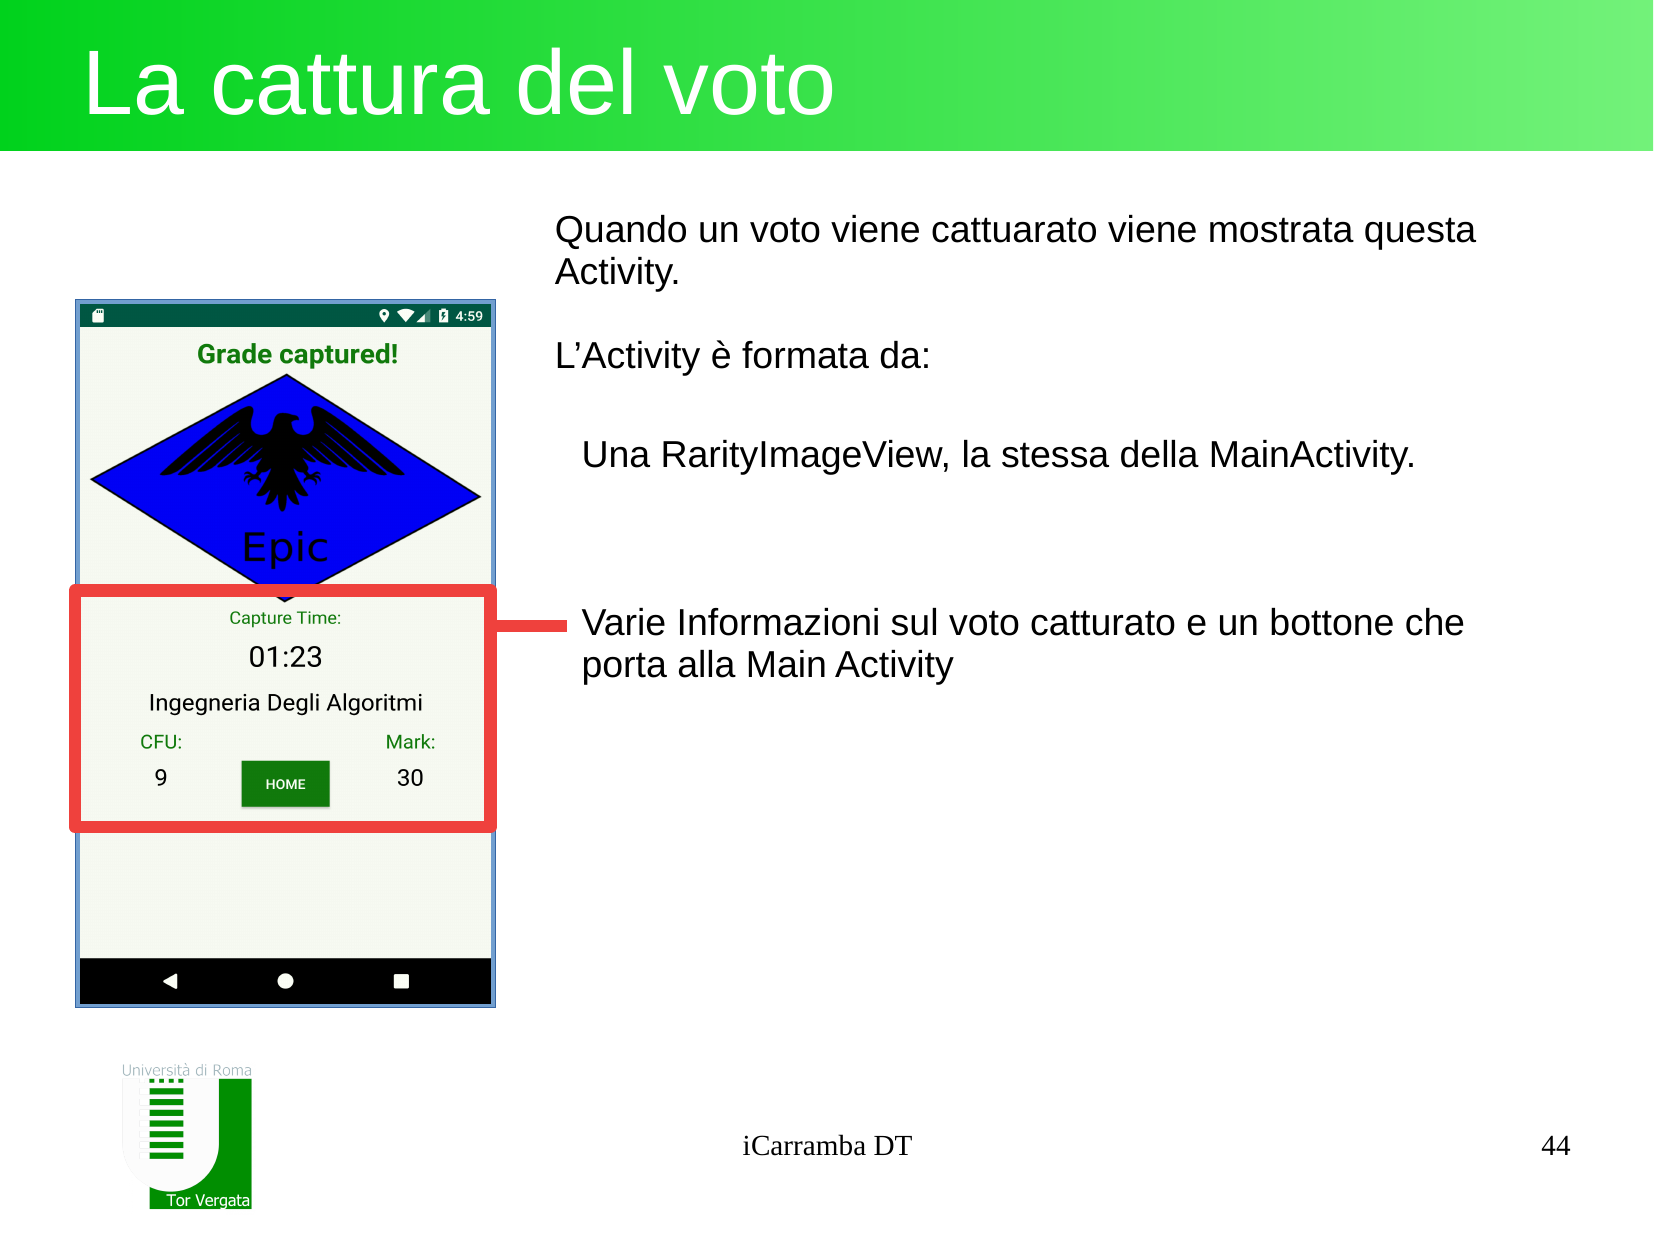

# La cattura del voto
Quando un voto viene cattuarato viene mostrata questa Activity.
L’Activity è formata da:
Una RarityImageView, la stessa della MainActivity.
Varie Informazioni sul voto catturato e un bottone che porta alla Main Activity
44